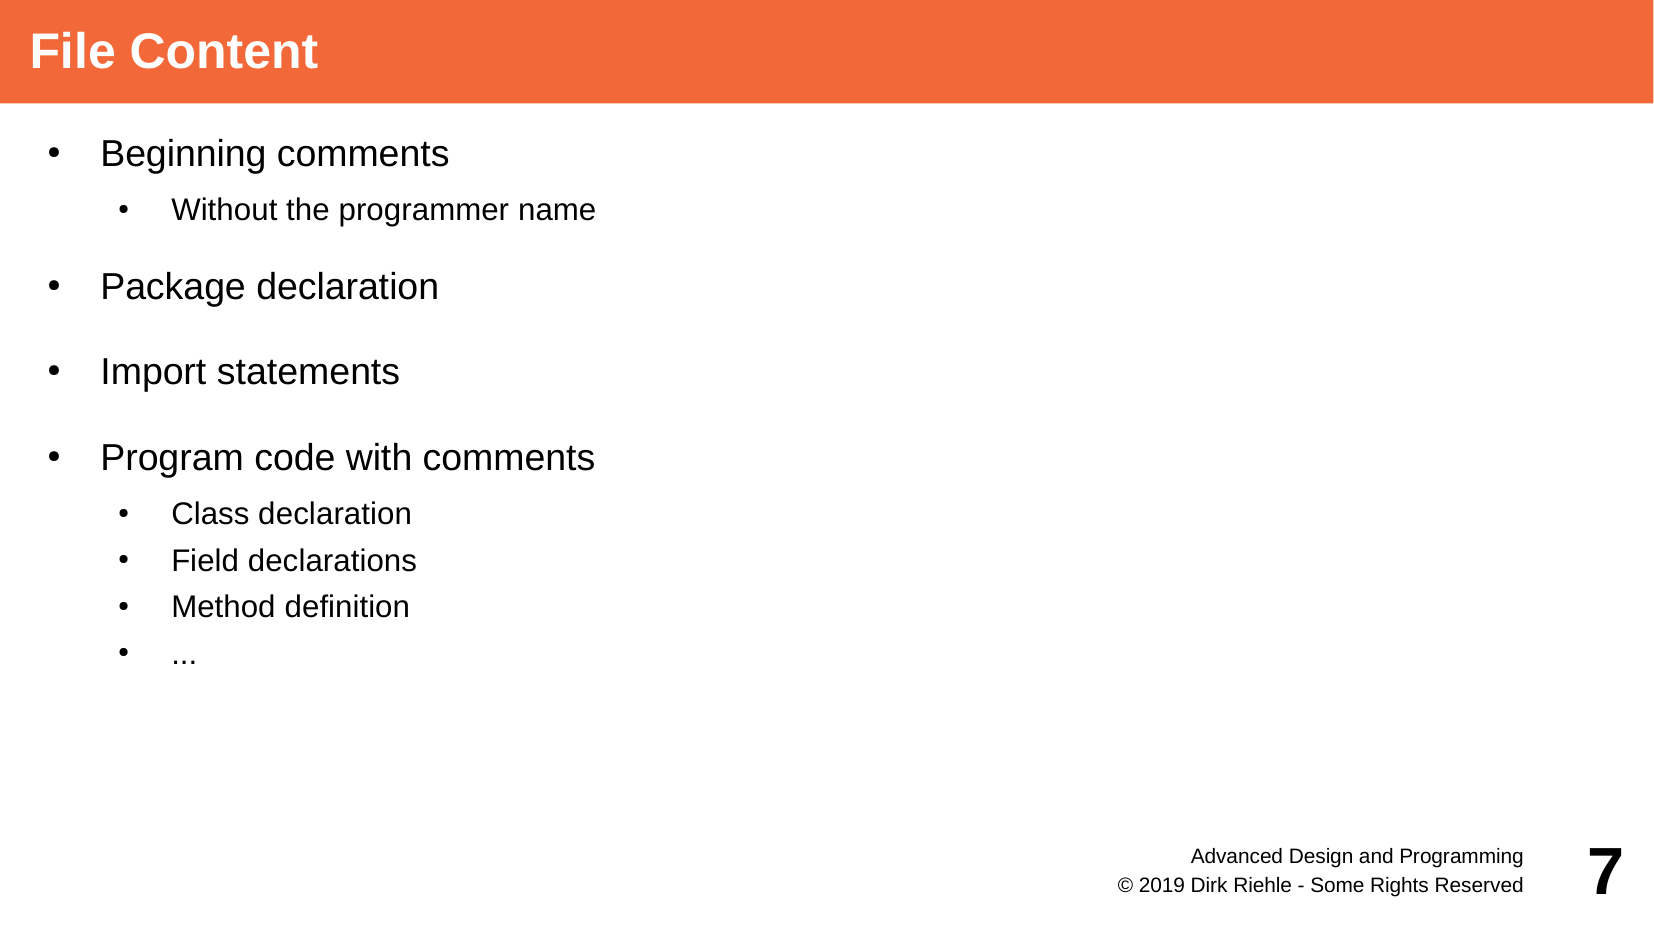

# File Content
Beginning comments
Without the programmer name
Package declaration
Import statements
Program code with comments
Class declaration
Field declarations
Method definition
...
Advanced Design and Programming
7
© 2019 Dirk Riehle - Some Rights Reserved